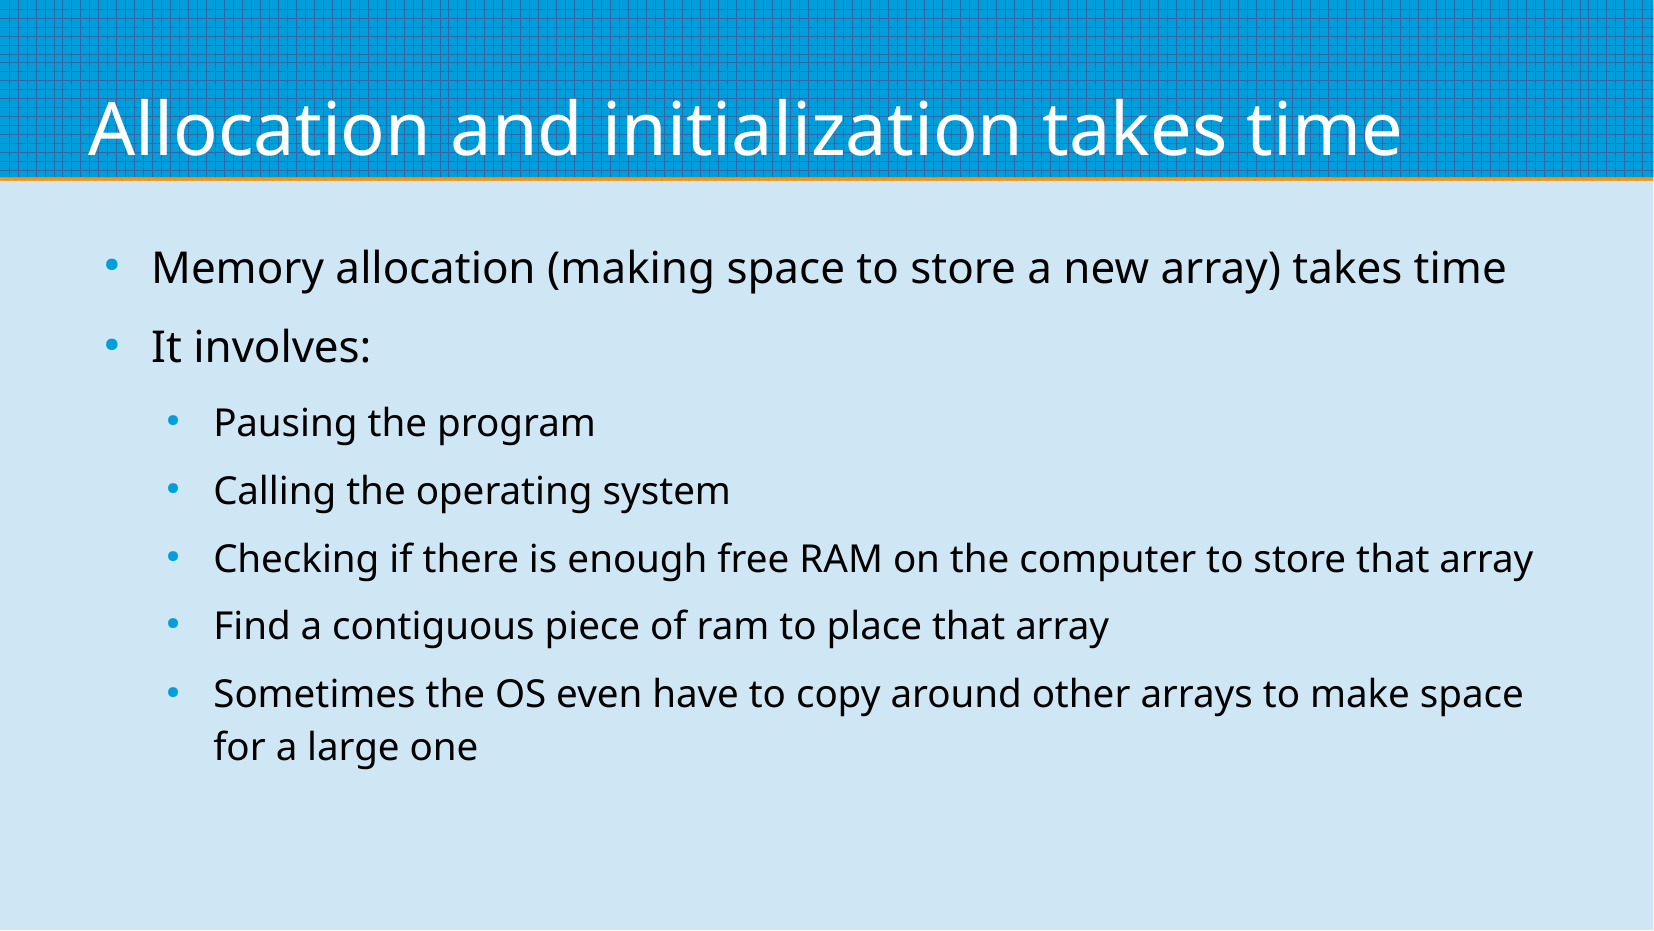

# Allocation and initialization takes time
Memory allocation (making space to store a new array) takes time
It involves:
Pausing the program
Calling the operating system
Checking if there is enough free RAM on the computer to store that array
Find a contiguous piece of ram to place that array
Sometimes the OS even have to copy around other arrays to make space for a large one